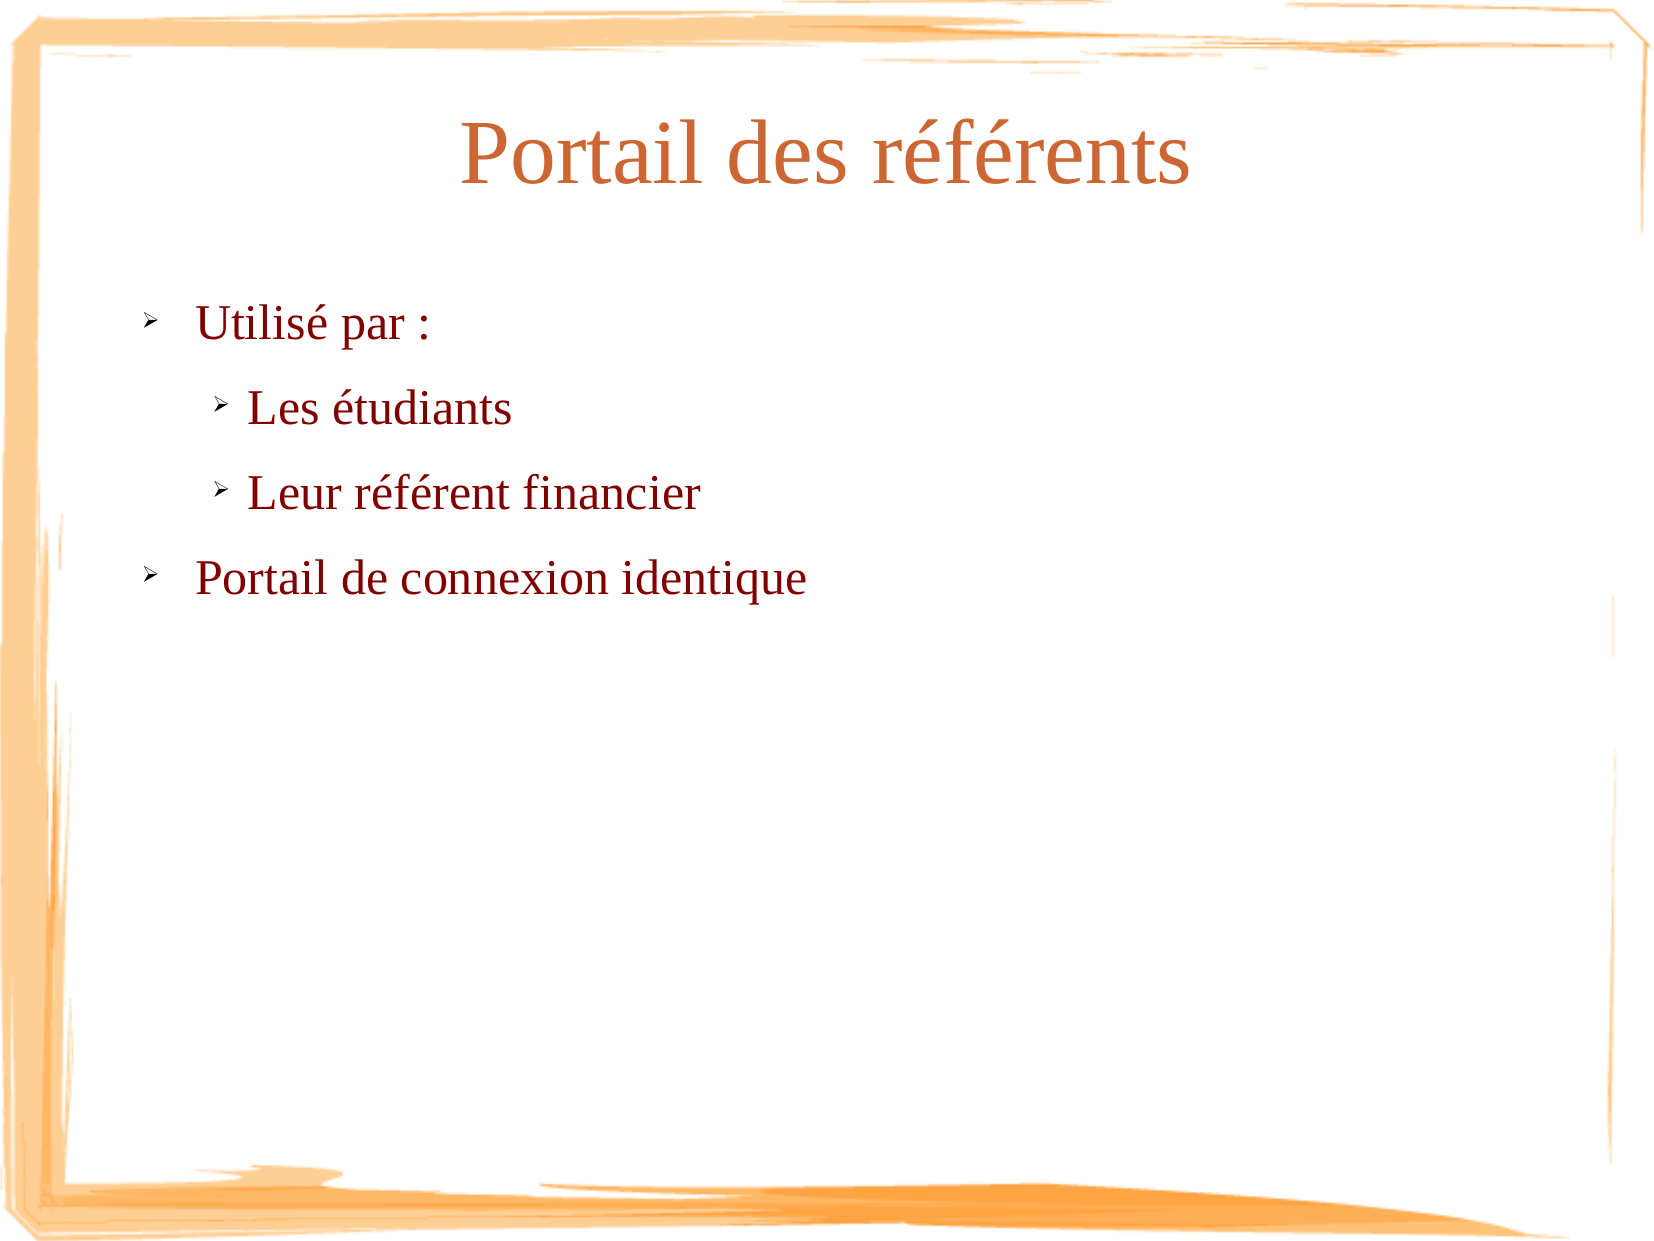

# Portail des référents
Utilisé par :
Les étudiants
Leur référent financier
Portail de connexion identique